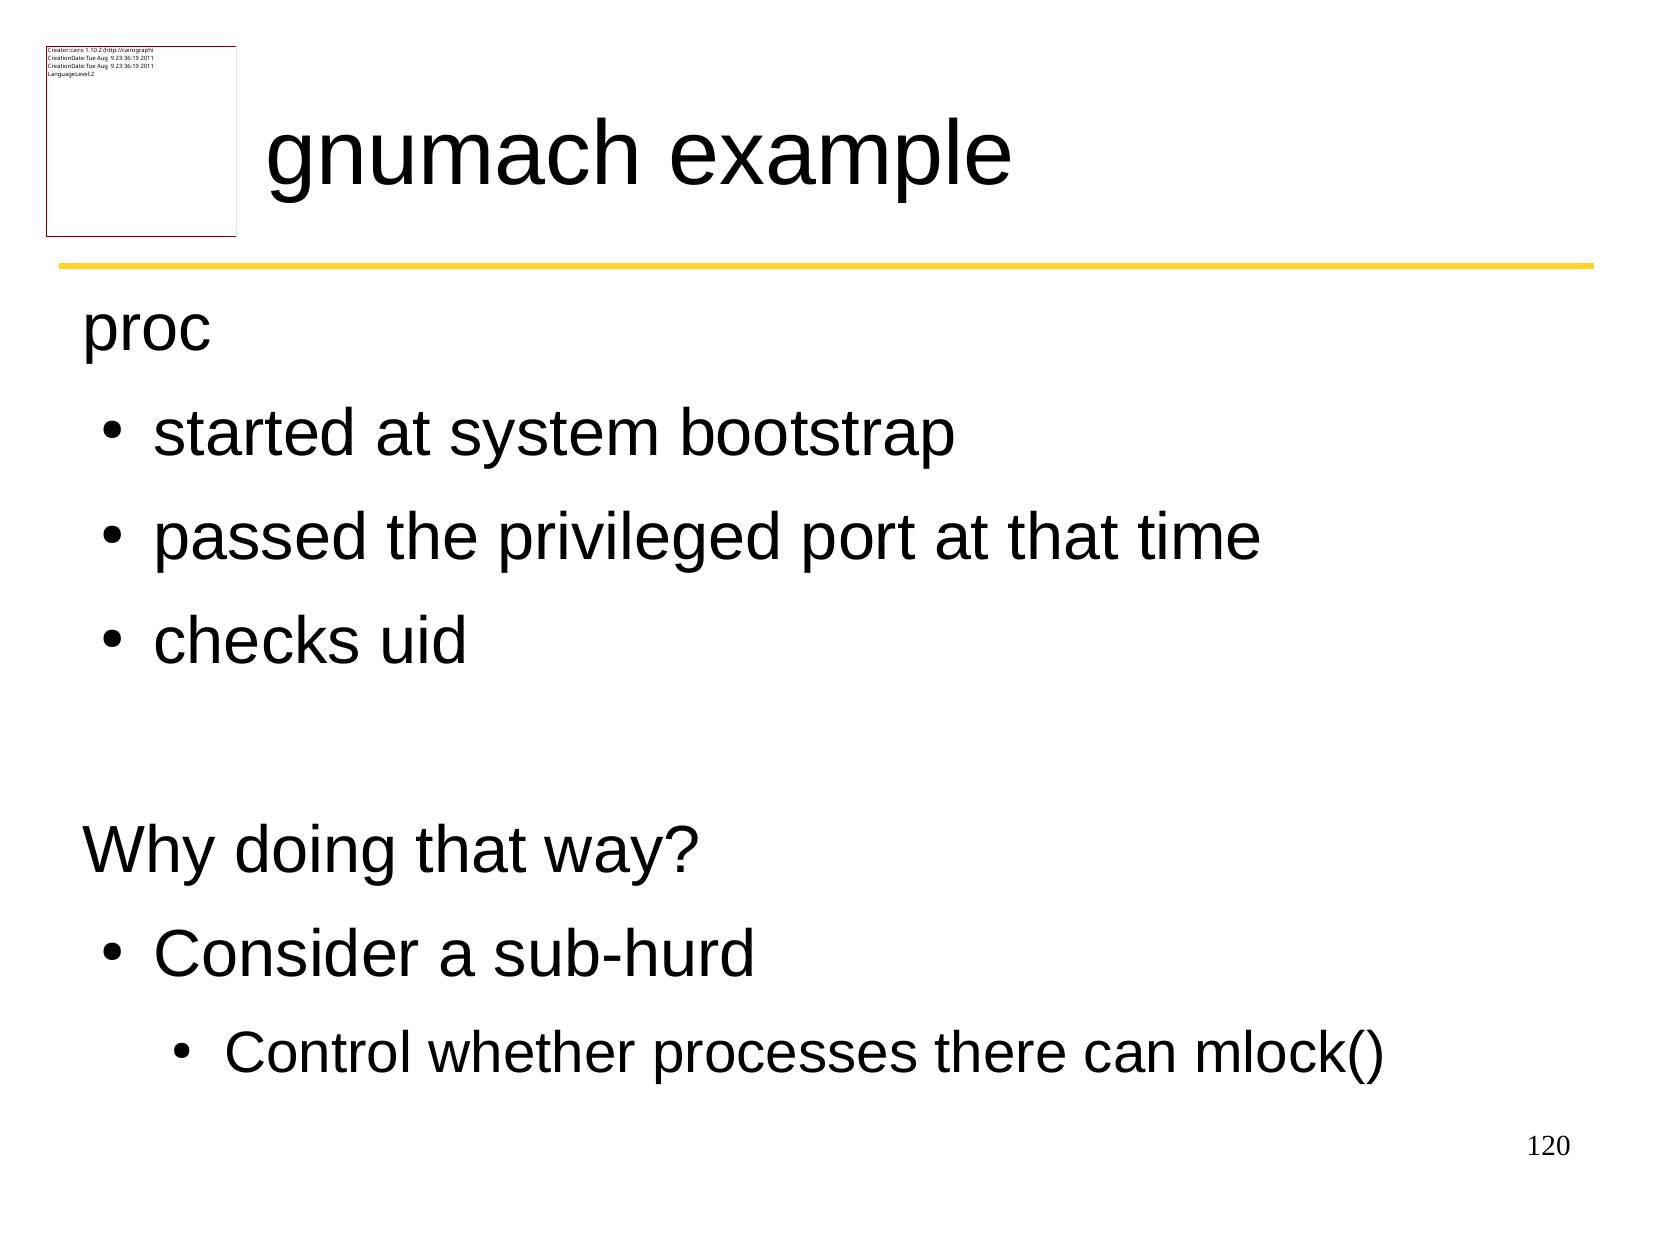

# gnumach example
proc
started at system bootstrap
passed the privileged port at that time
checks uid
Why doing that way?
Consider a sub-hurd
Control whether processes there can mlock()
120